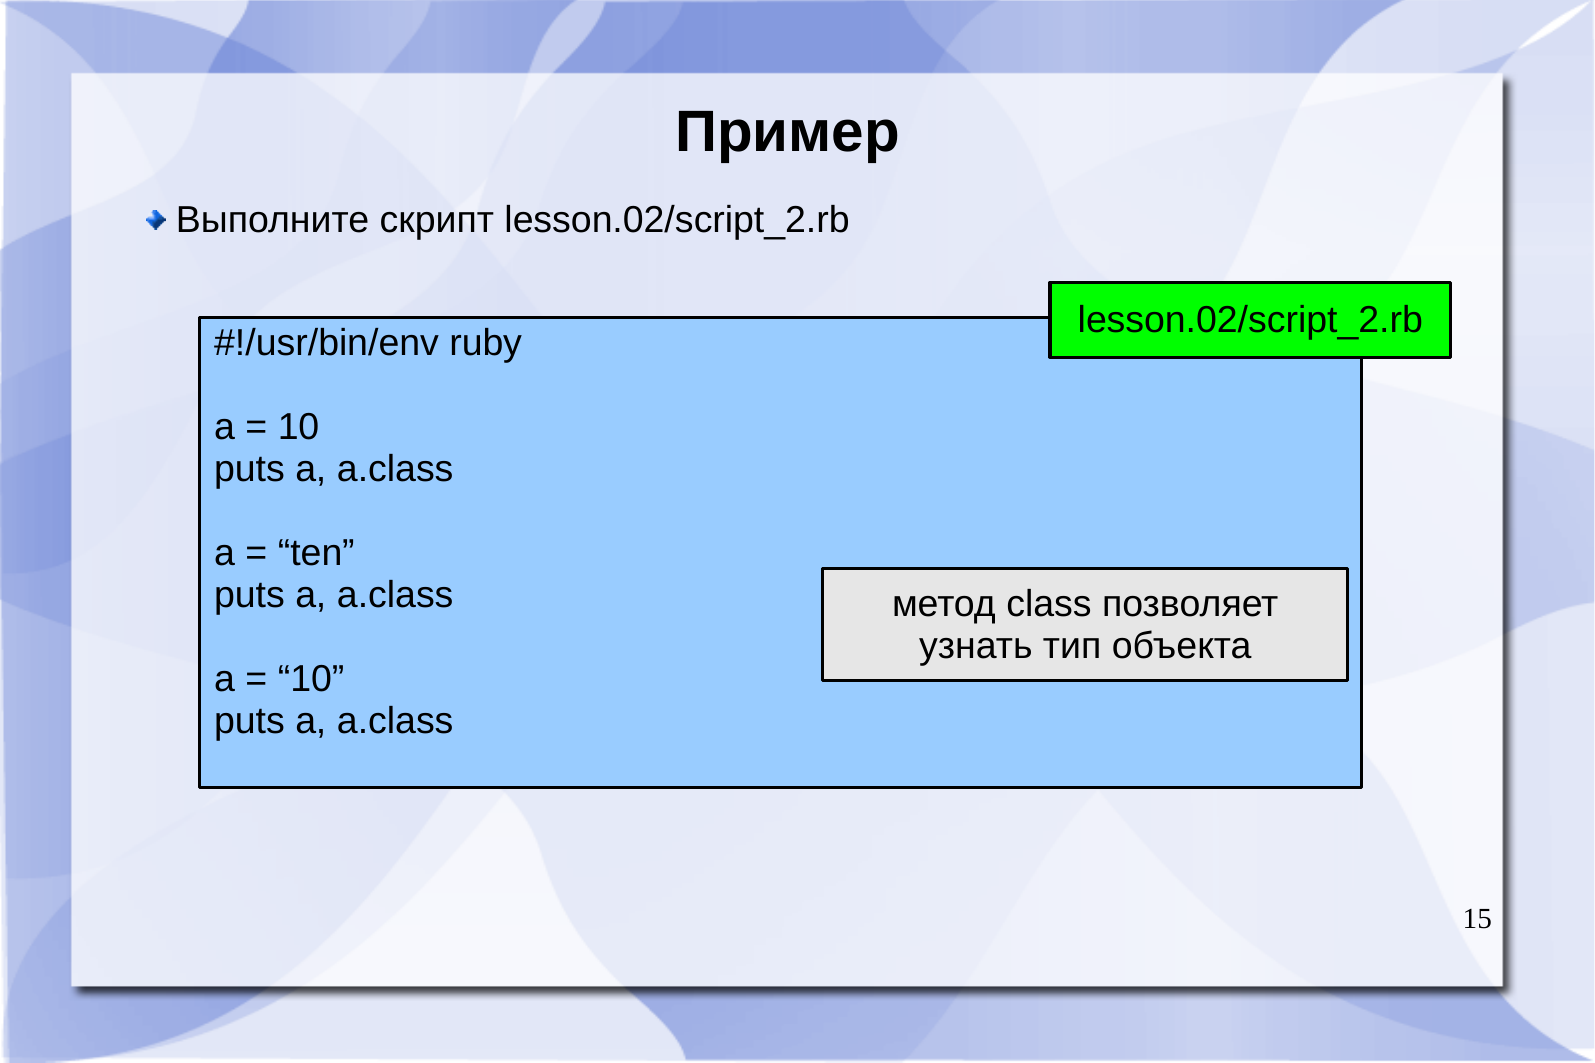

# Пример
 Выполните скрипт lesson.02/script_2.rb
lesson.02/script_2.rb
#!/usr/bin/env ruby
a = 10
puts a, a.class
a = “ten”
puts a, a.class
a = “10”
puts a, a.class
метод class позволяет
узнать тип объекта
15